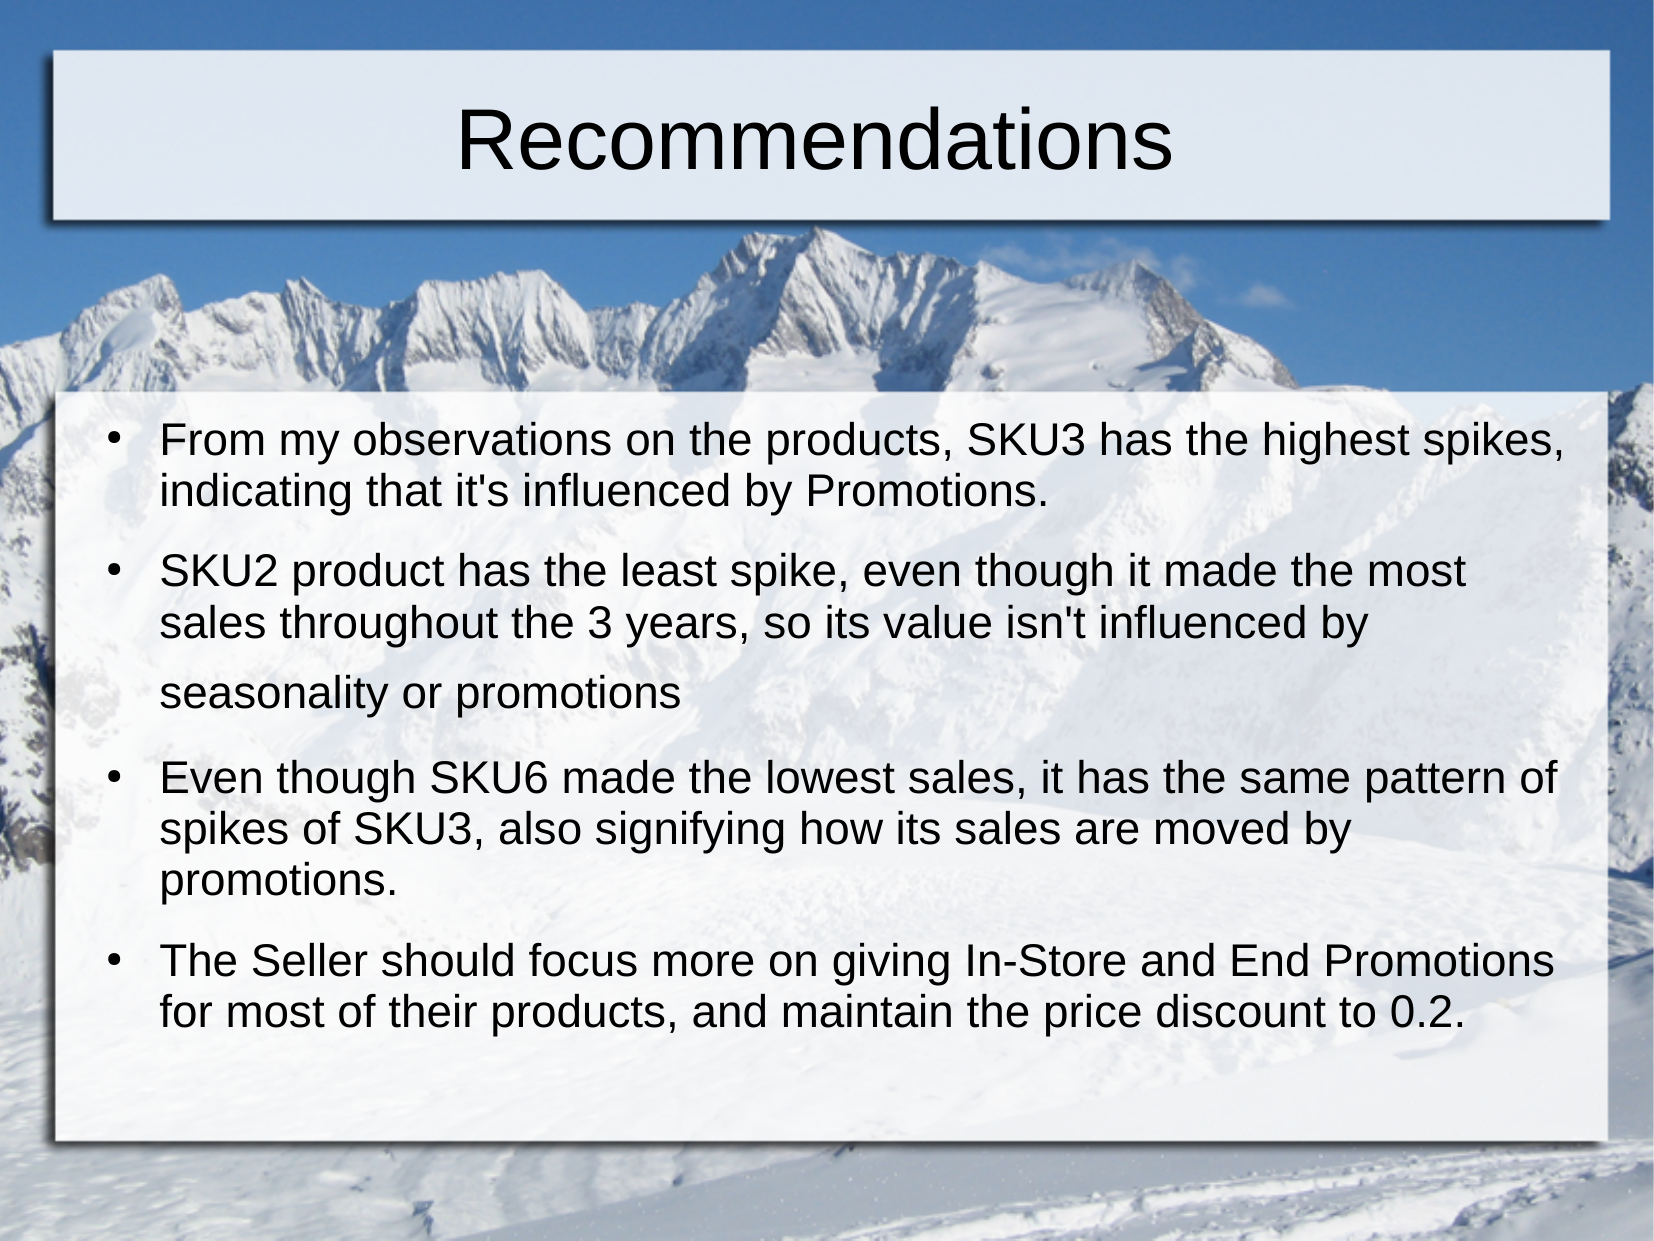

# Recommendations
From my observations on the products, SKU3 has the highest spikes, indicating that it's influenced by Promotions.
SKU2 product has the least spike, even though it made the most sales throughout the 3 years, so its value isn't influenced by seasonality or promotions
Even though SKU6 made the lowest sales, it has the same pattern of spikes of SKU3, also signifying how its sales are moved by promotions.
The Seller should focus more on giving In-Store and End Promotions for most of their products, and maintain the price discount to 0.2.